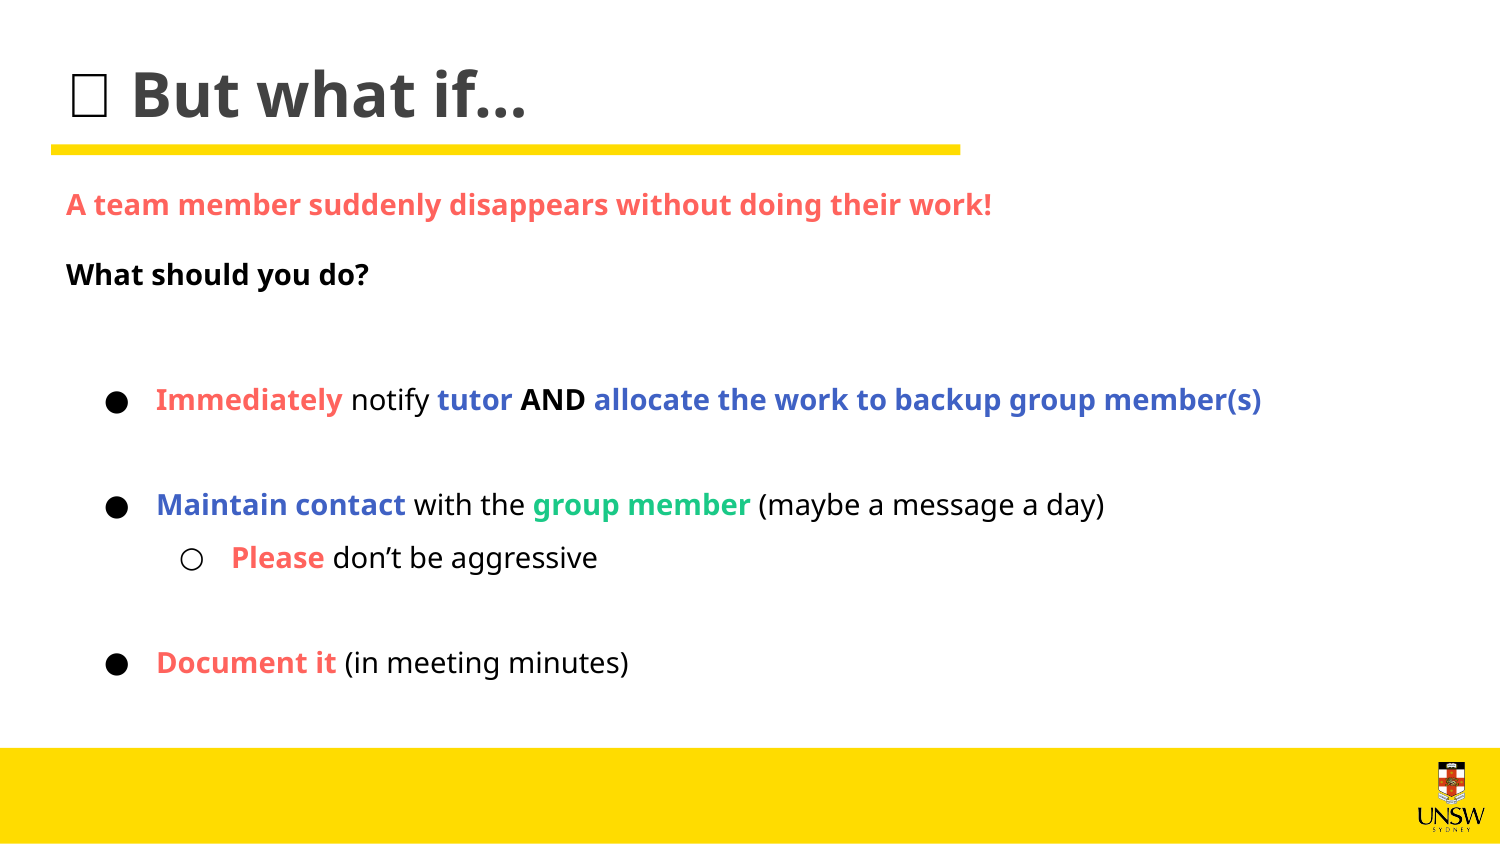

🏡 But what if…
A team member suddenly disappears without doing their work!
What should you do?
Immediately notify tutor AND allocate the work to backup group member(s)
Maintain contact with the group member (maybe a message a day)
Please don’t be aggressive
Document it (in meeting minutes)